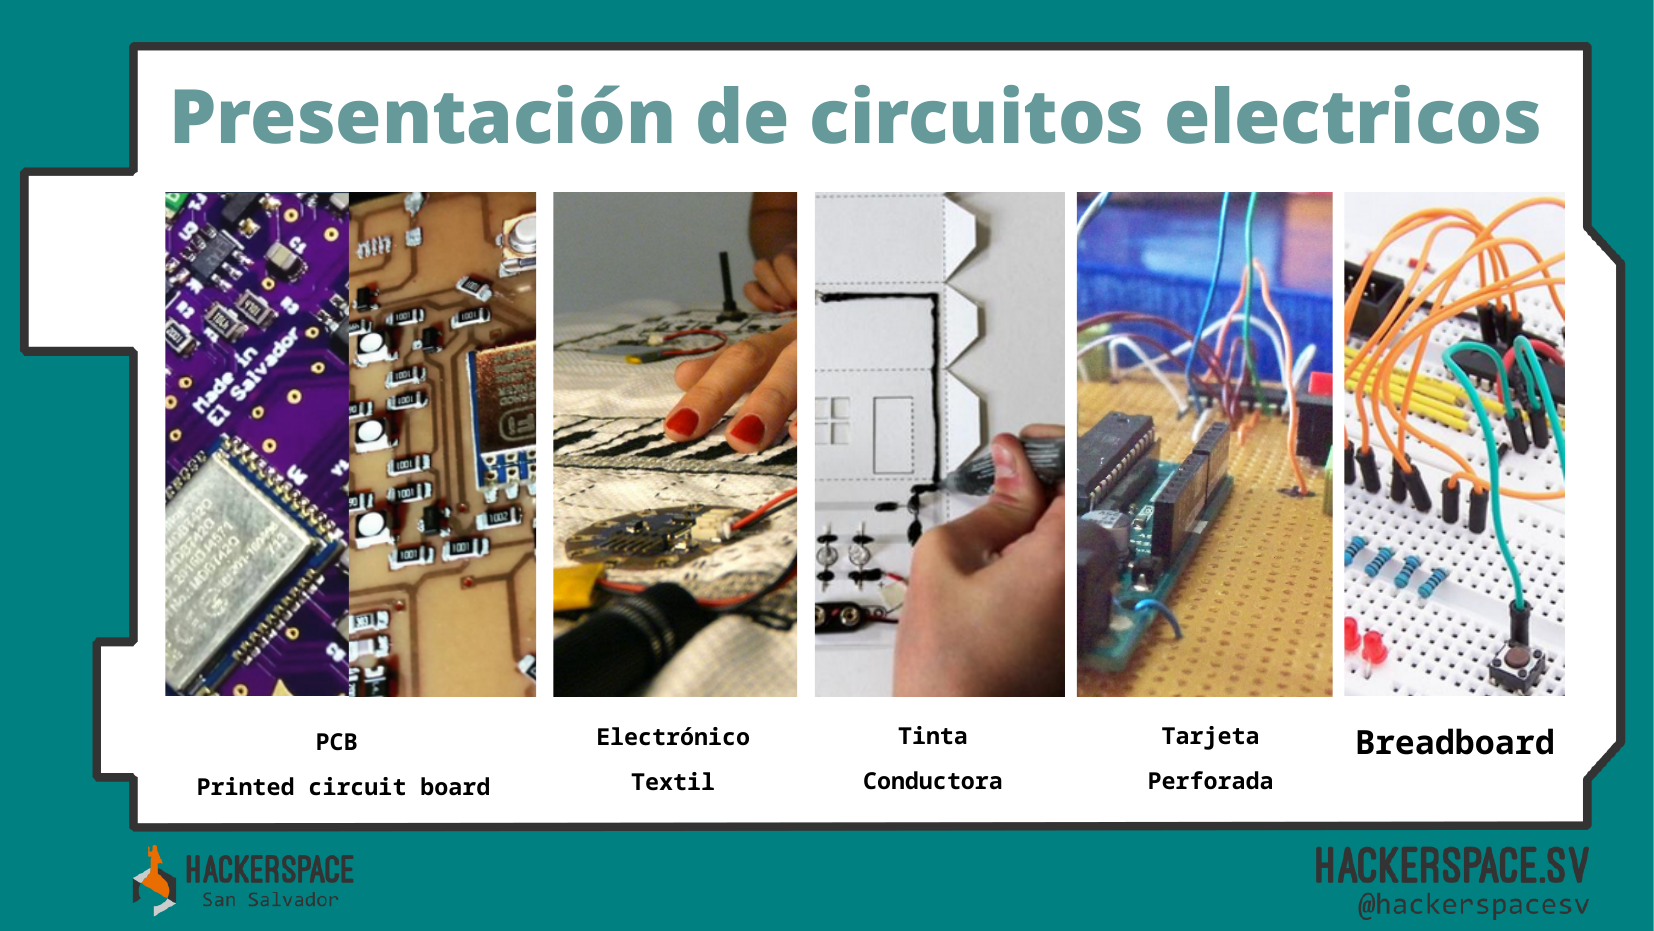

# Presentación de circuitos electricos
Breadboard
Tinta
Conductora
Tarjeta
Perforada
Electrónico
Textil
PCB
 Printed circuit board